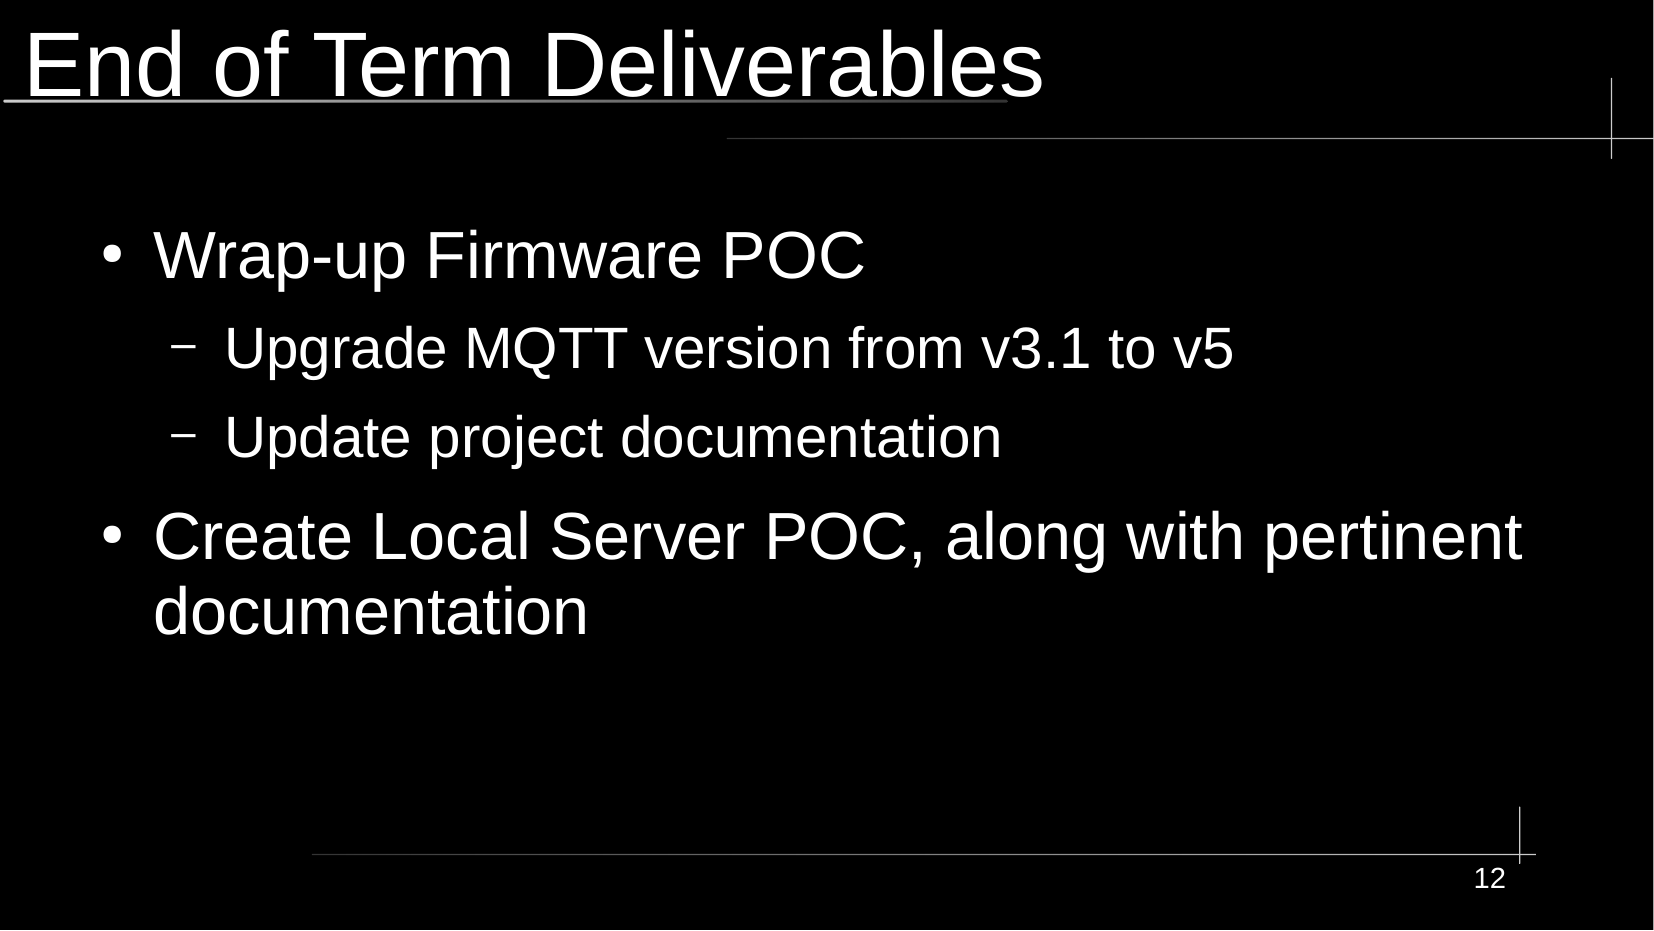

# End of Term Deliverables
Wrap-up Firmware POC
Upgrade MQTT version from v3.1 to v5
Update project documentation
Create Local Server POC, along with pertinent documentation
12